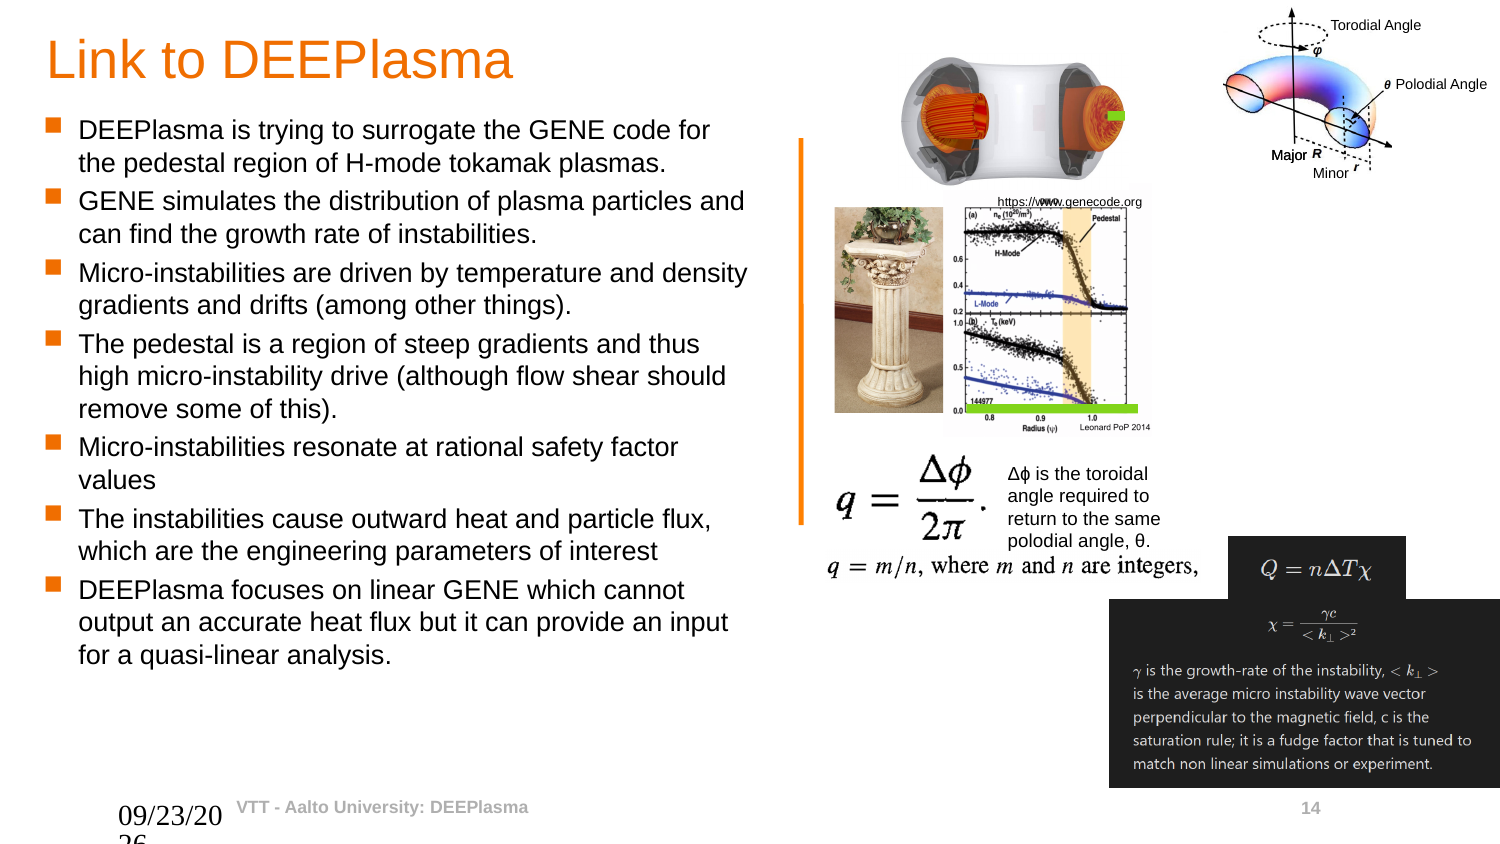

Torodial Angle
Polodial Angle
Major
Major
Minor
Link to DEEPlasma
https://www.genecode.org
# DEEPlasma is trying to surrogate the GENE code for the pedestal region of H-mode tokamak plasmas.
GENE simulates the distribution of plasma particles and can find the growth rate of instabilities.
Micro-instabilities are driven by temperature and density gradients and drifts (among other things).
The pedestal is a region of steep gradients and thus high micro-instability drive (although flow shear should remove some of this).
Micro-instabilities resonate at rational safety factor values
The instabilities cause outward heat and particle flux, which are the engineering parameters of interest
DEEPlasma focuses on linear GENE which cannot output an accurate heat flux but it can provide an input for a quasi-linear analysis.
Δɸ is the toroidal angle required to return to the same polodial angle, θ.
VTT - Aalto University: DEEPlasma
14